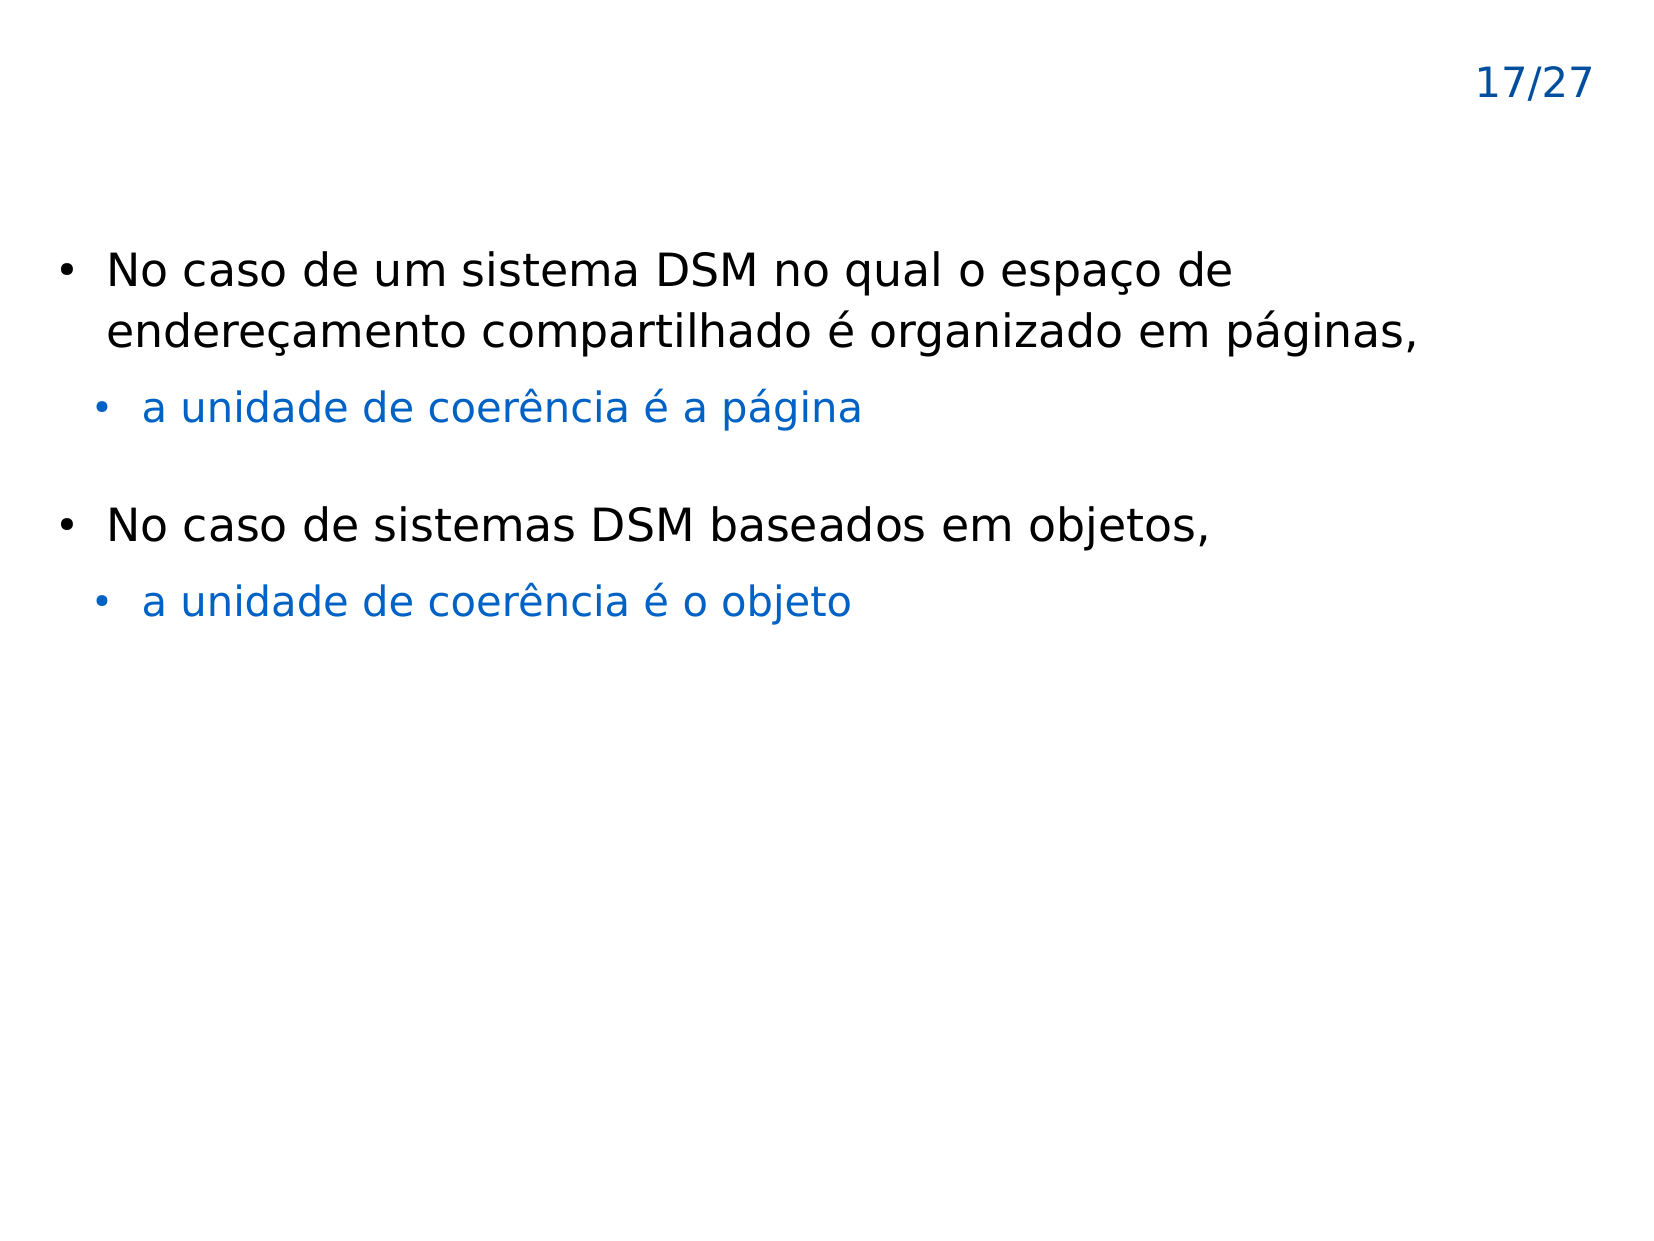

#
17
No caso de um sistema DSM no qual o espaço de endereçamento compartilhado é organizado em páginas,
a unidade de coerência é a página
No caso de sistemas DSM baseados em objetos,
a unidade de coerência é o objeto